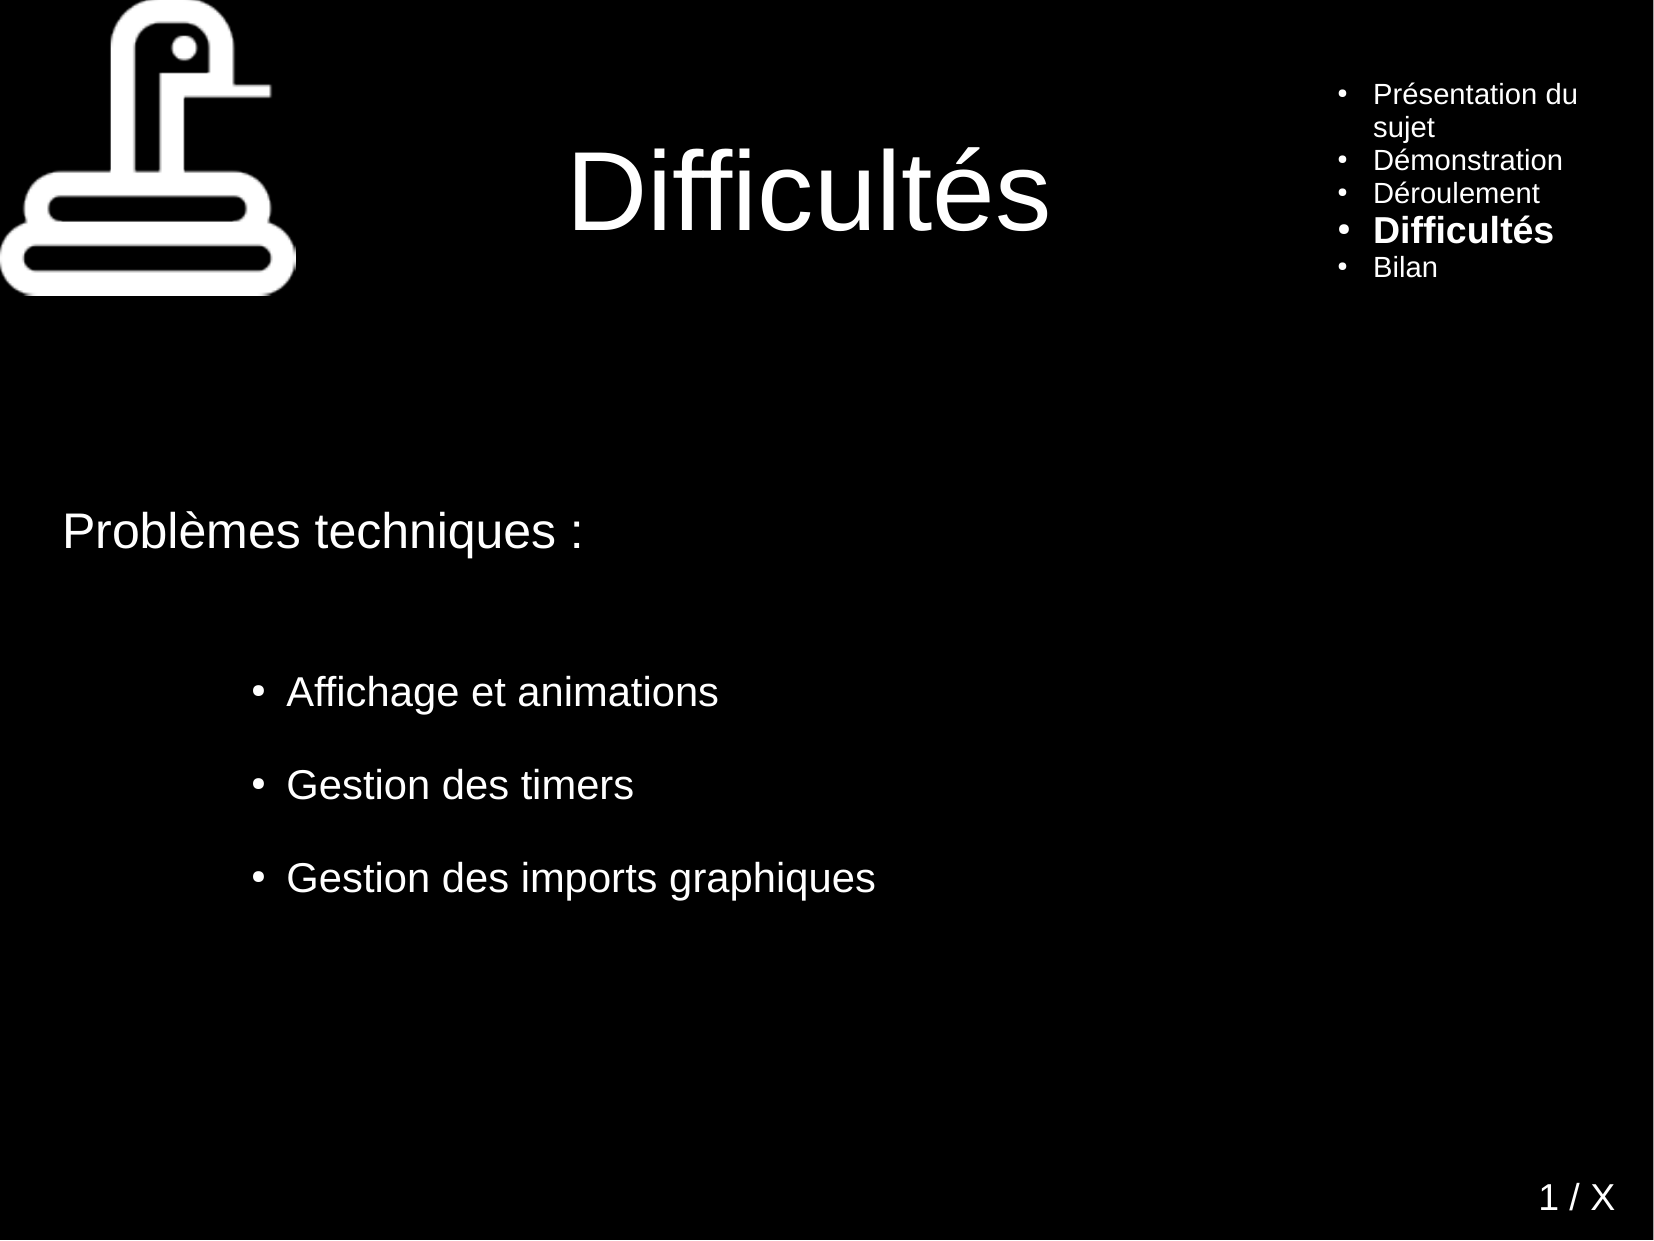

Présentation du sujet
Démonstration
Déroulement
Difficultés
Bilan
# Difficultés
Problèmes techniques :
Affichage et animations
Gestion des timers
Gestion des imports graphiques
1 / X